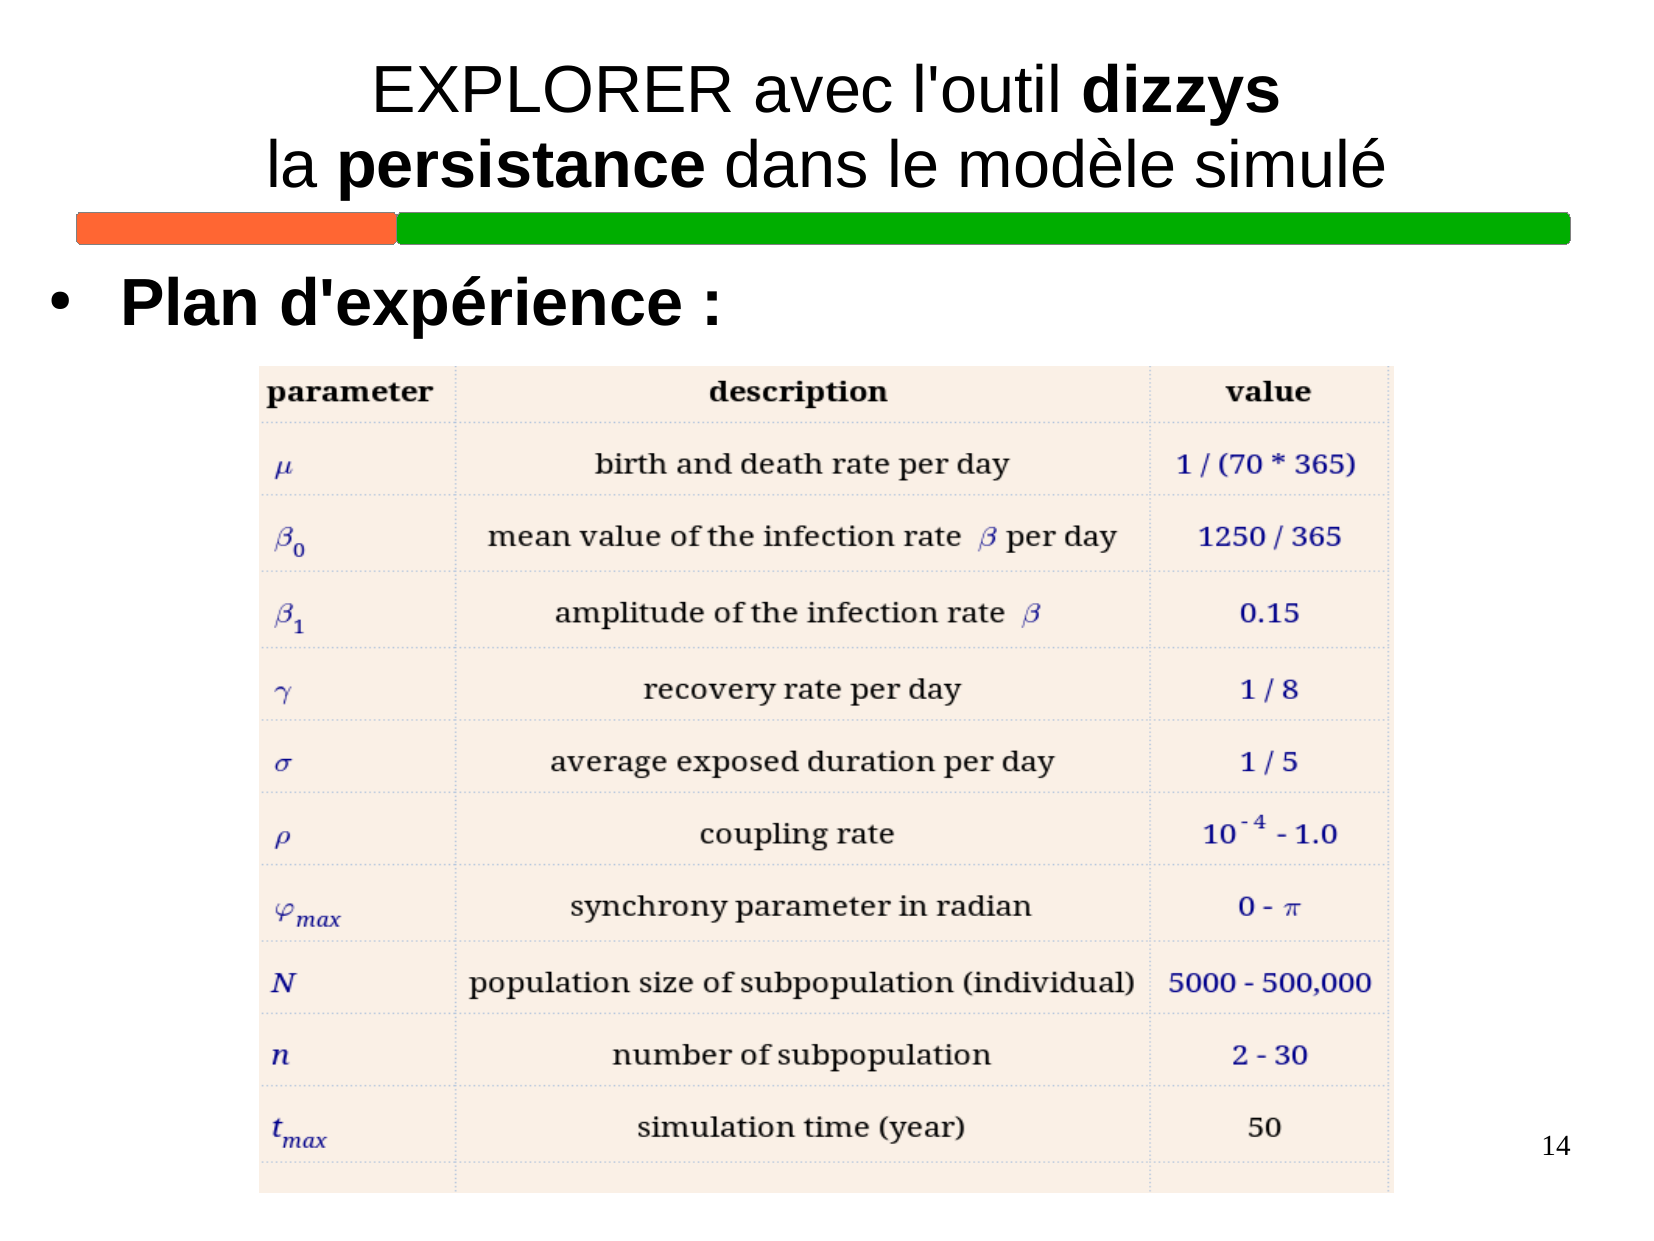

# EXPLORER avec l'outil dizzys la persistance dans le modèle simulé
 Plan d'expérience :
14